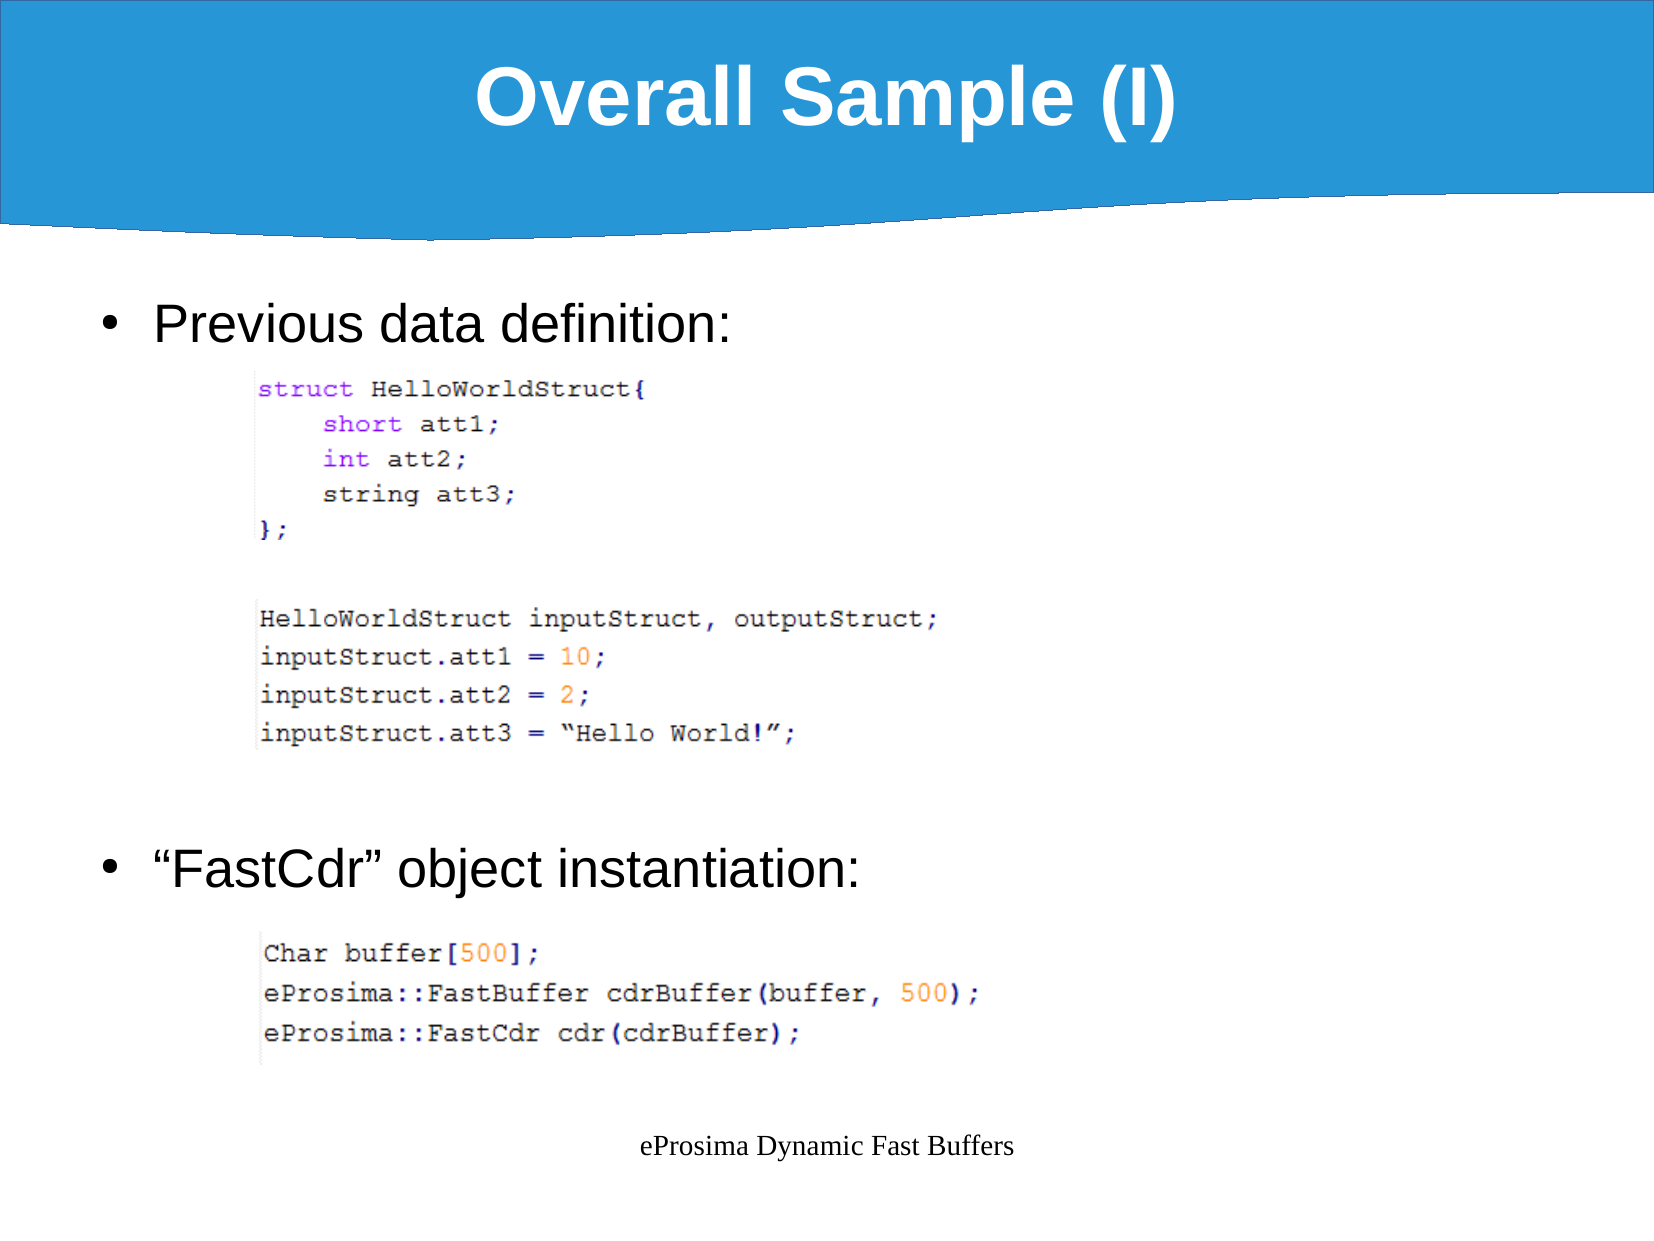

Overall Sample (I)
# Previous data definition:
“FastCdr” object instantiation:
eProsima Dynamic Fast Buffers